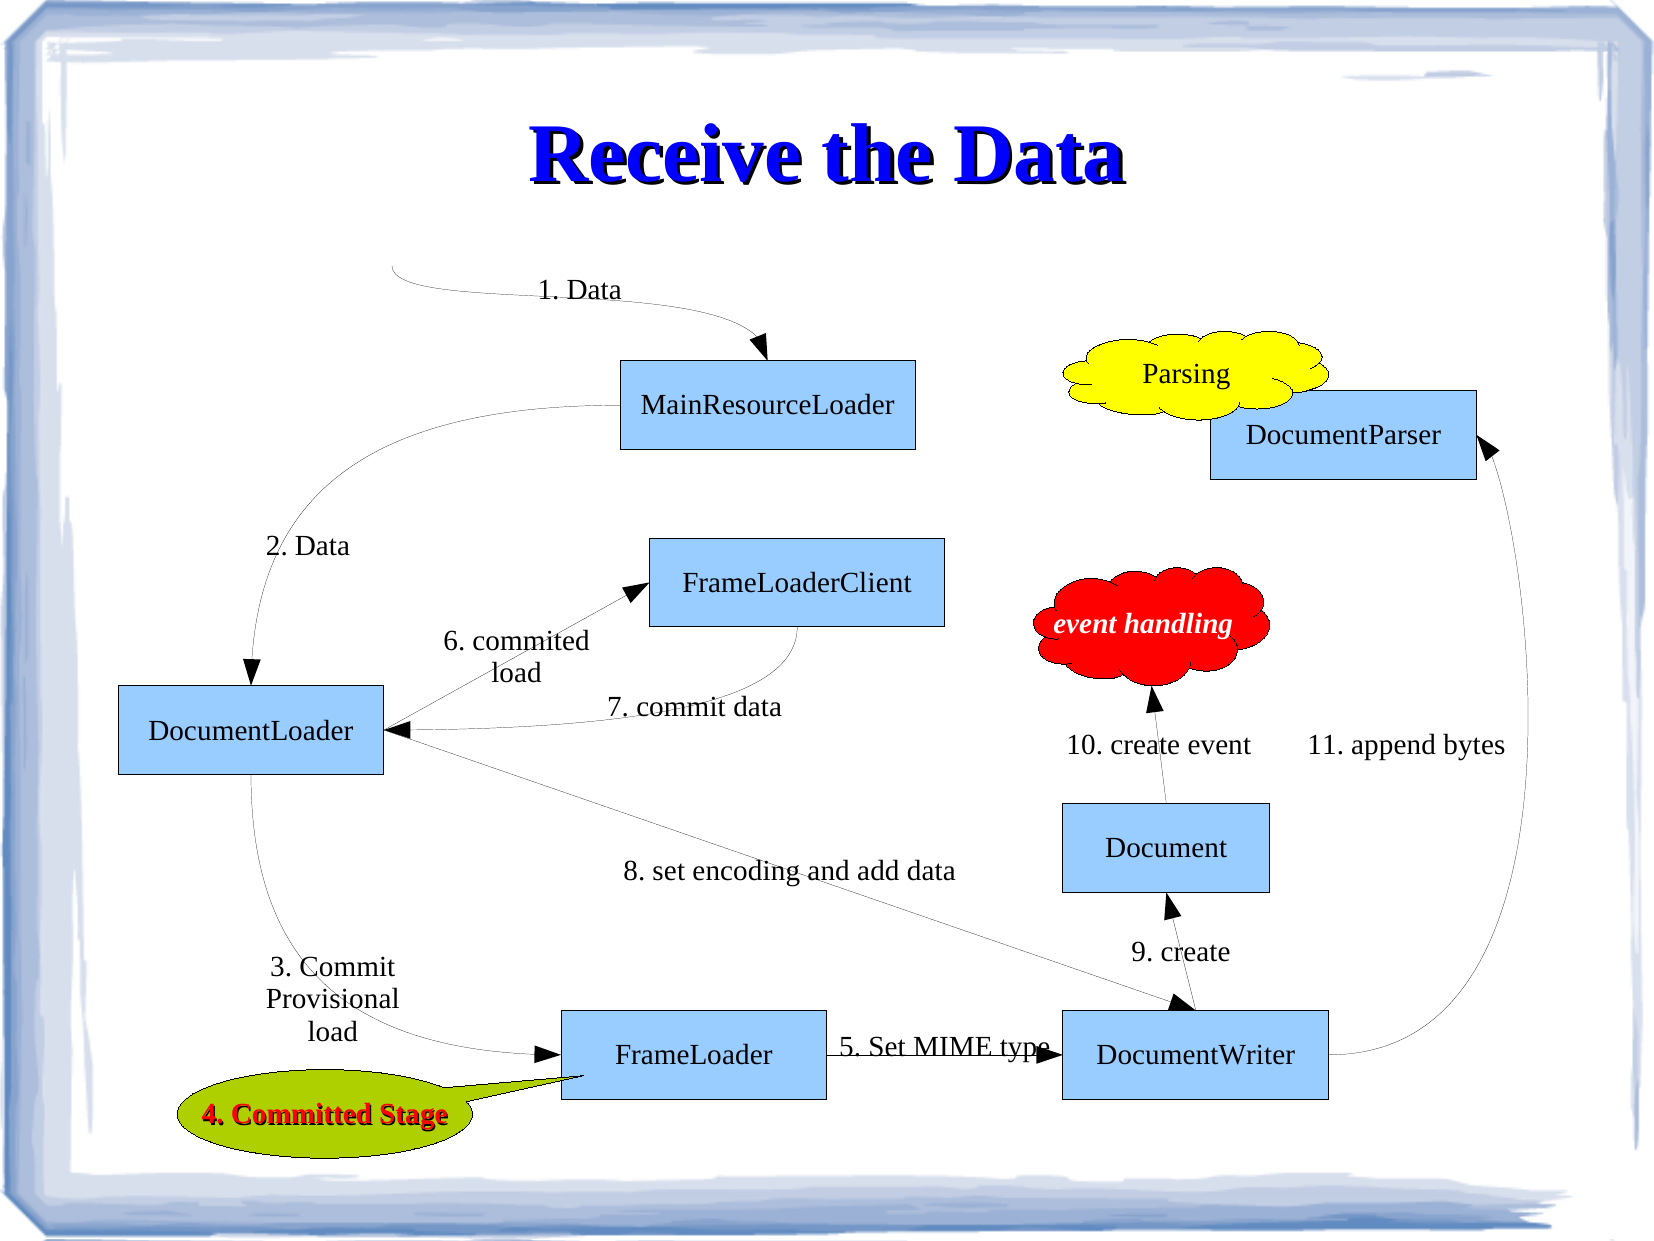

# Receive the Data
Parsing
MainResourceLoader
DocumentParser
FrameLoaderClient
event handling
DocumentLoader
Document
FrameLoader
DocumentWriter
4. Committed Stage